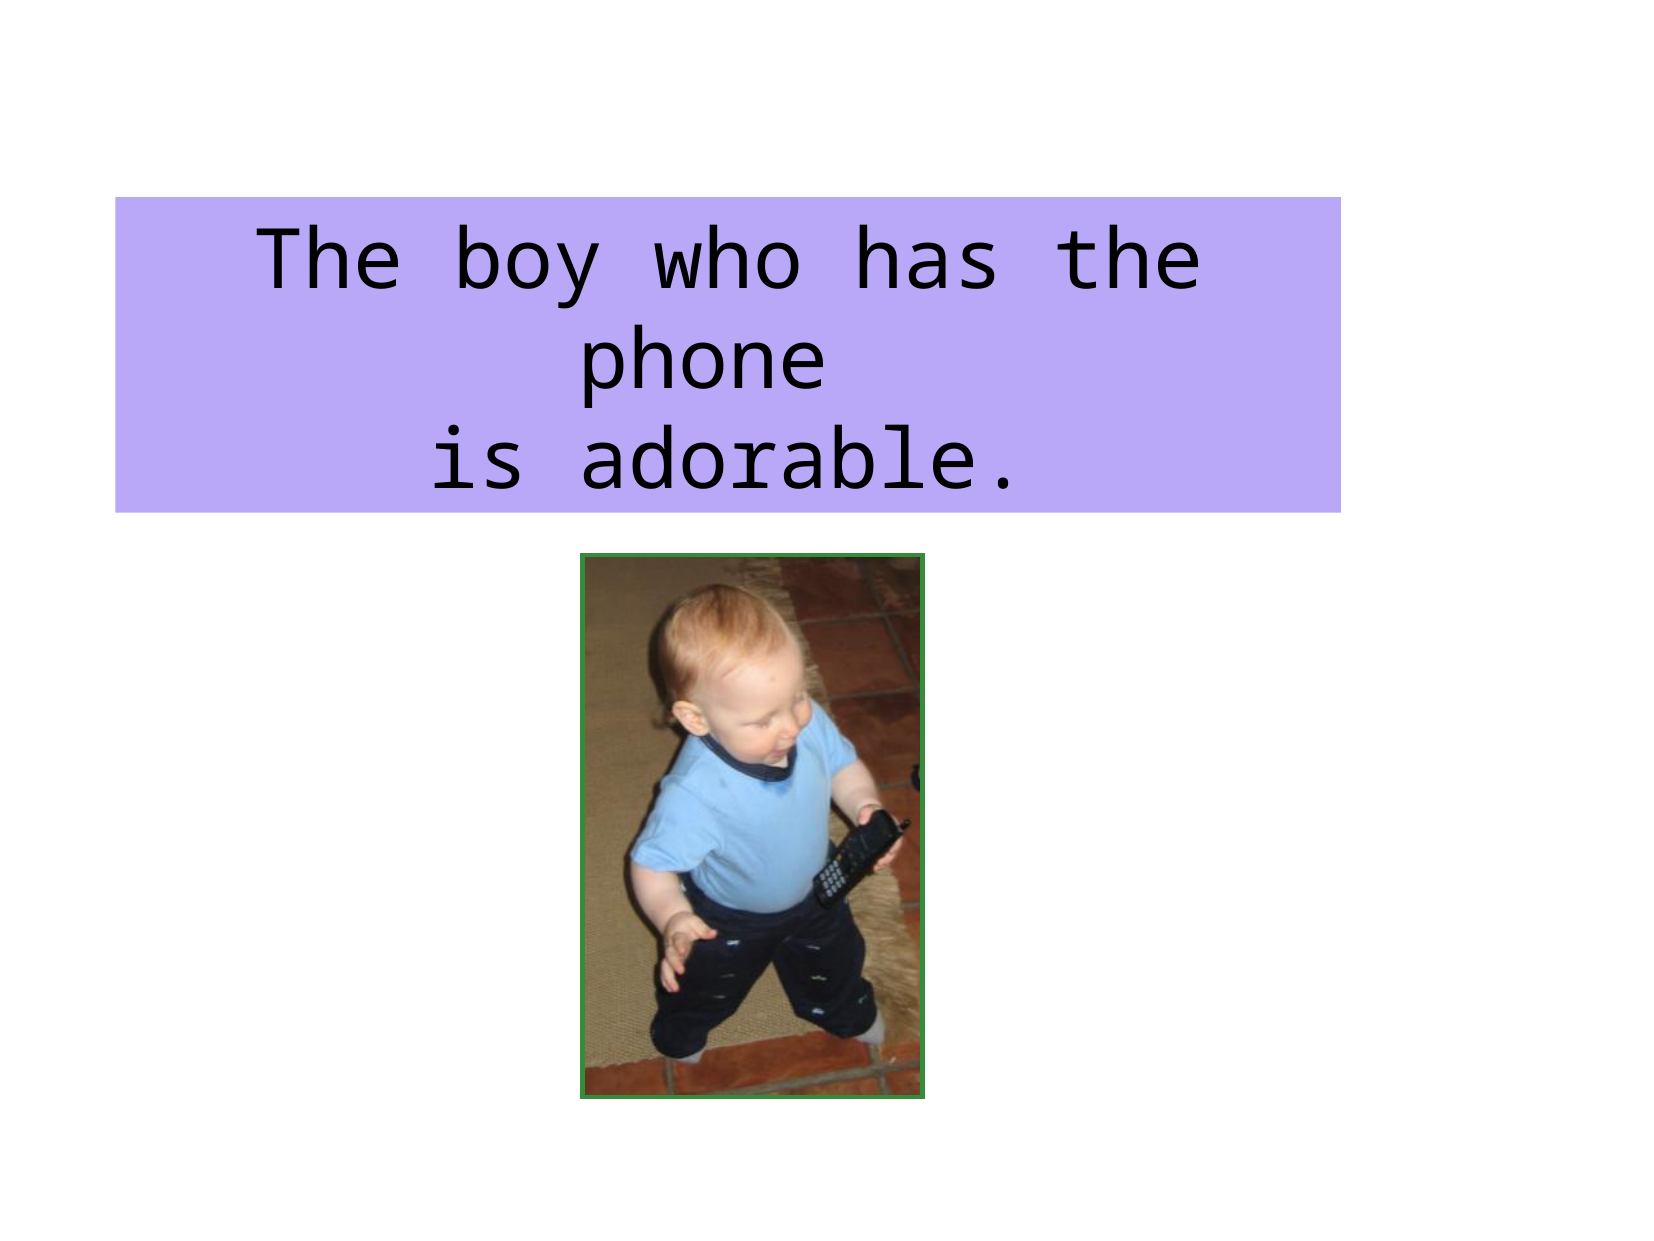

12-2 USING WHO AND WHOM IN ADJECTIVE CLAUSES
The boy who has the phone
is adorable.